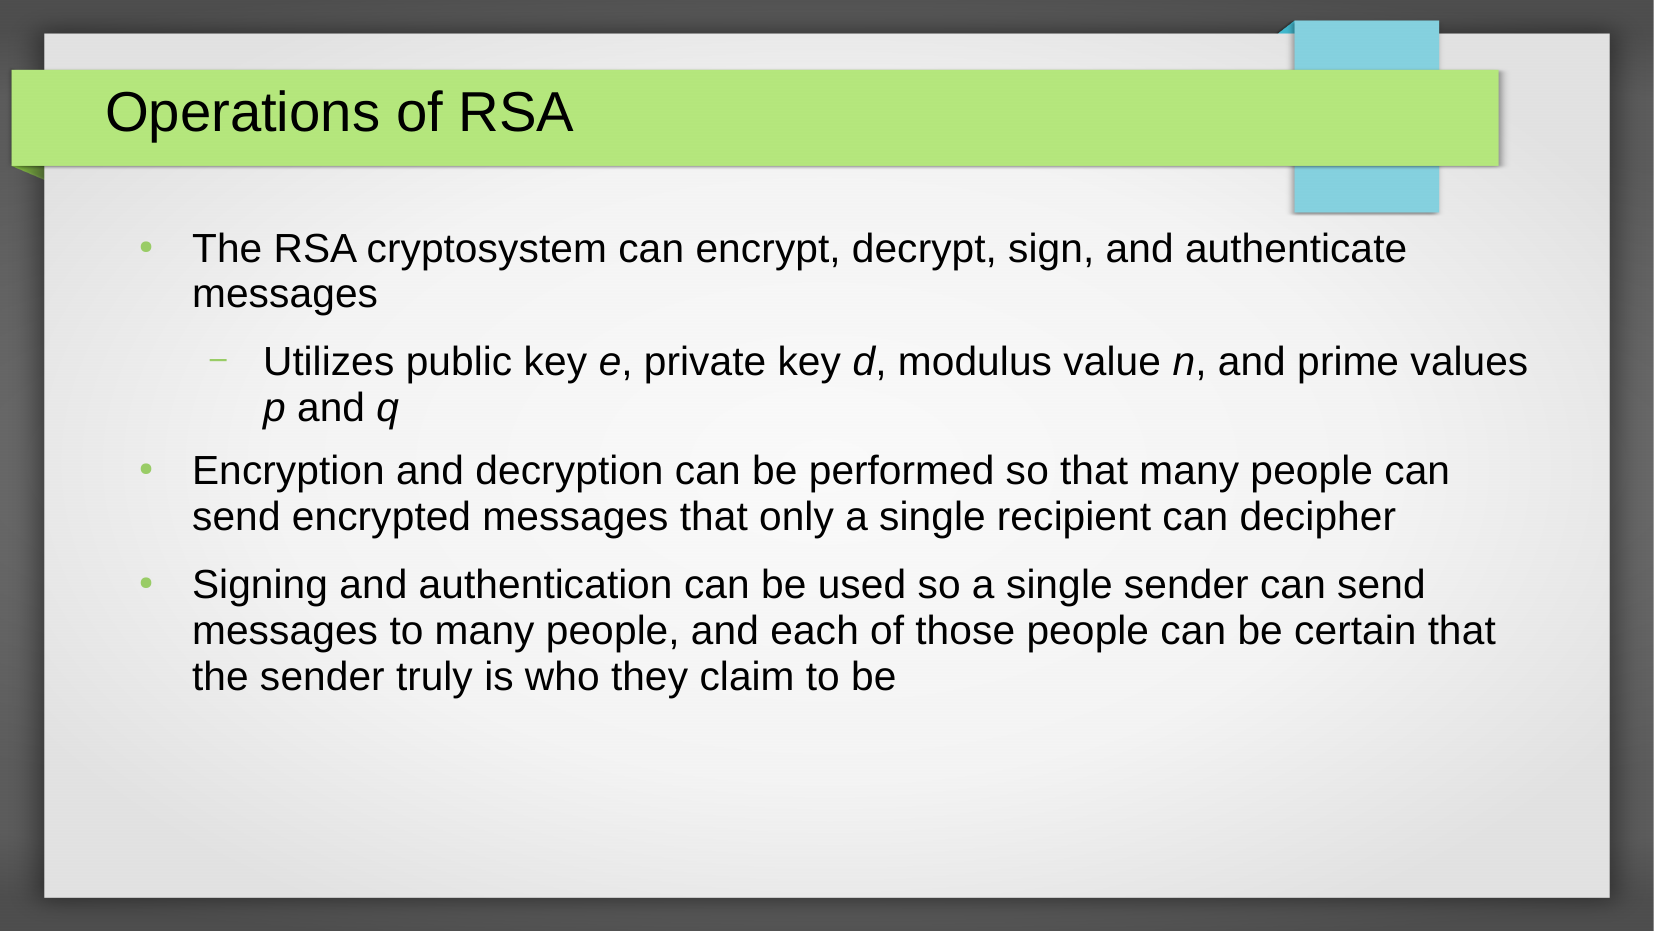

# Operations of RSA
The RSA cryptosystem can encrypt, decrypt, sign, and authenticate messages
Utilizes public key e, private key d, modulus value n, and prime values p and q
Encryption and decryption can be performed so that many people can send encrypted messages that only a single recipient can decipher
Signing and authentication can be used so a single sender can send messages to many people, and each of those people can be certain that the sender truly is who they claim to be